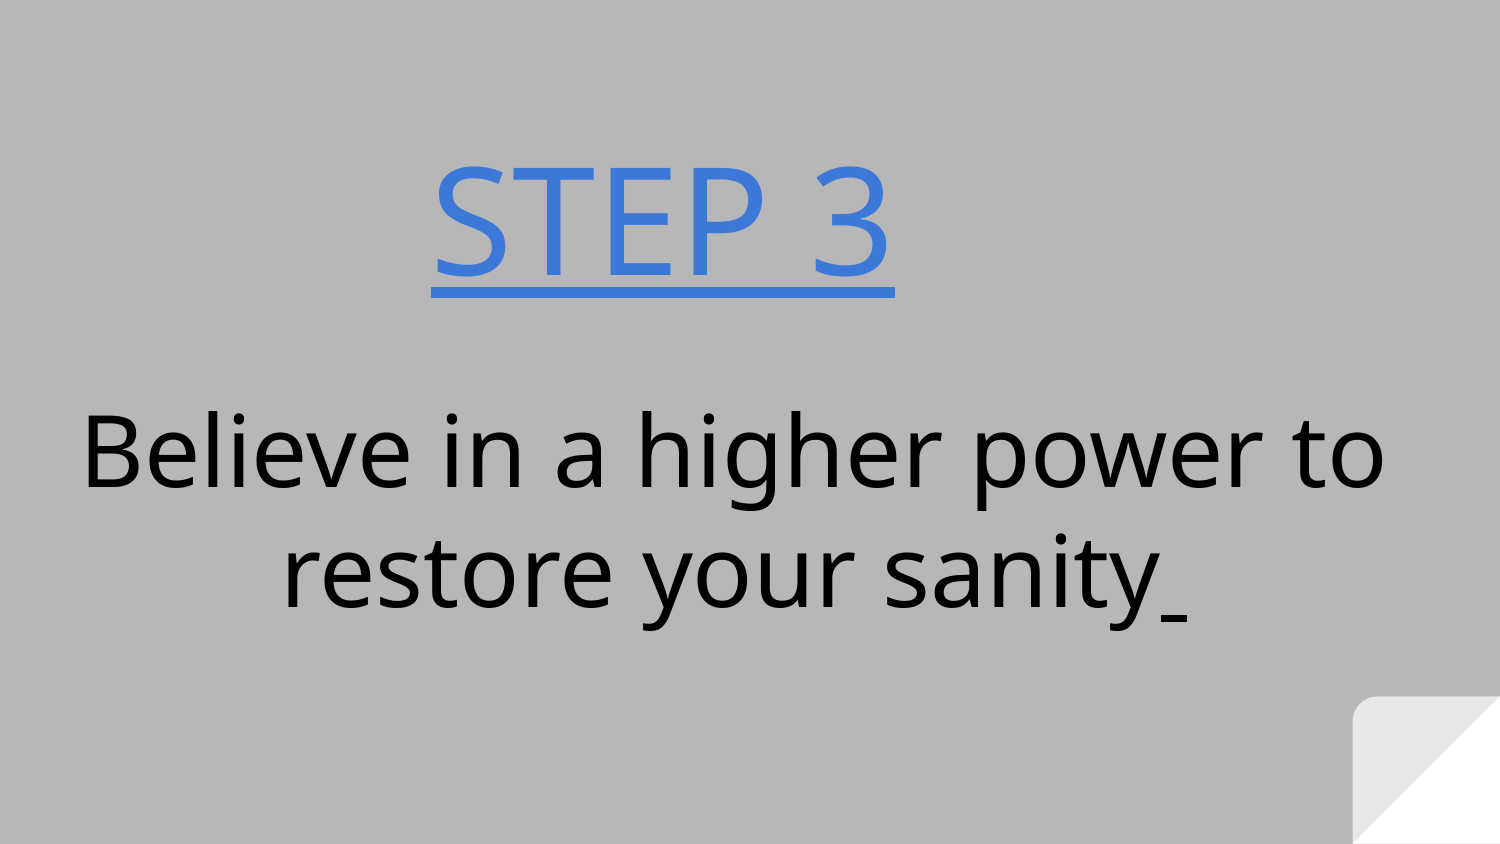

STEP 3
# Believe in a higher power to restore your sanity